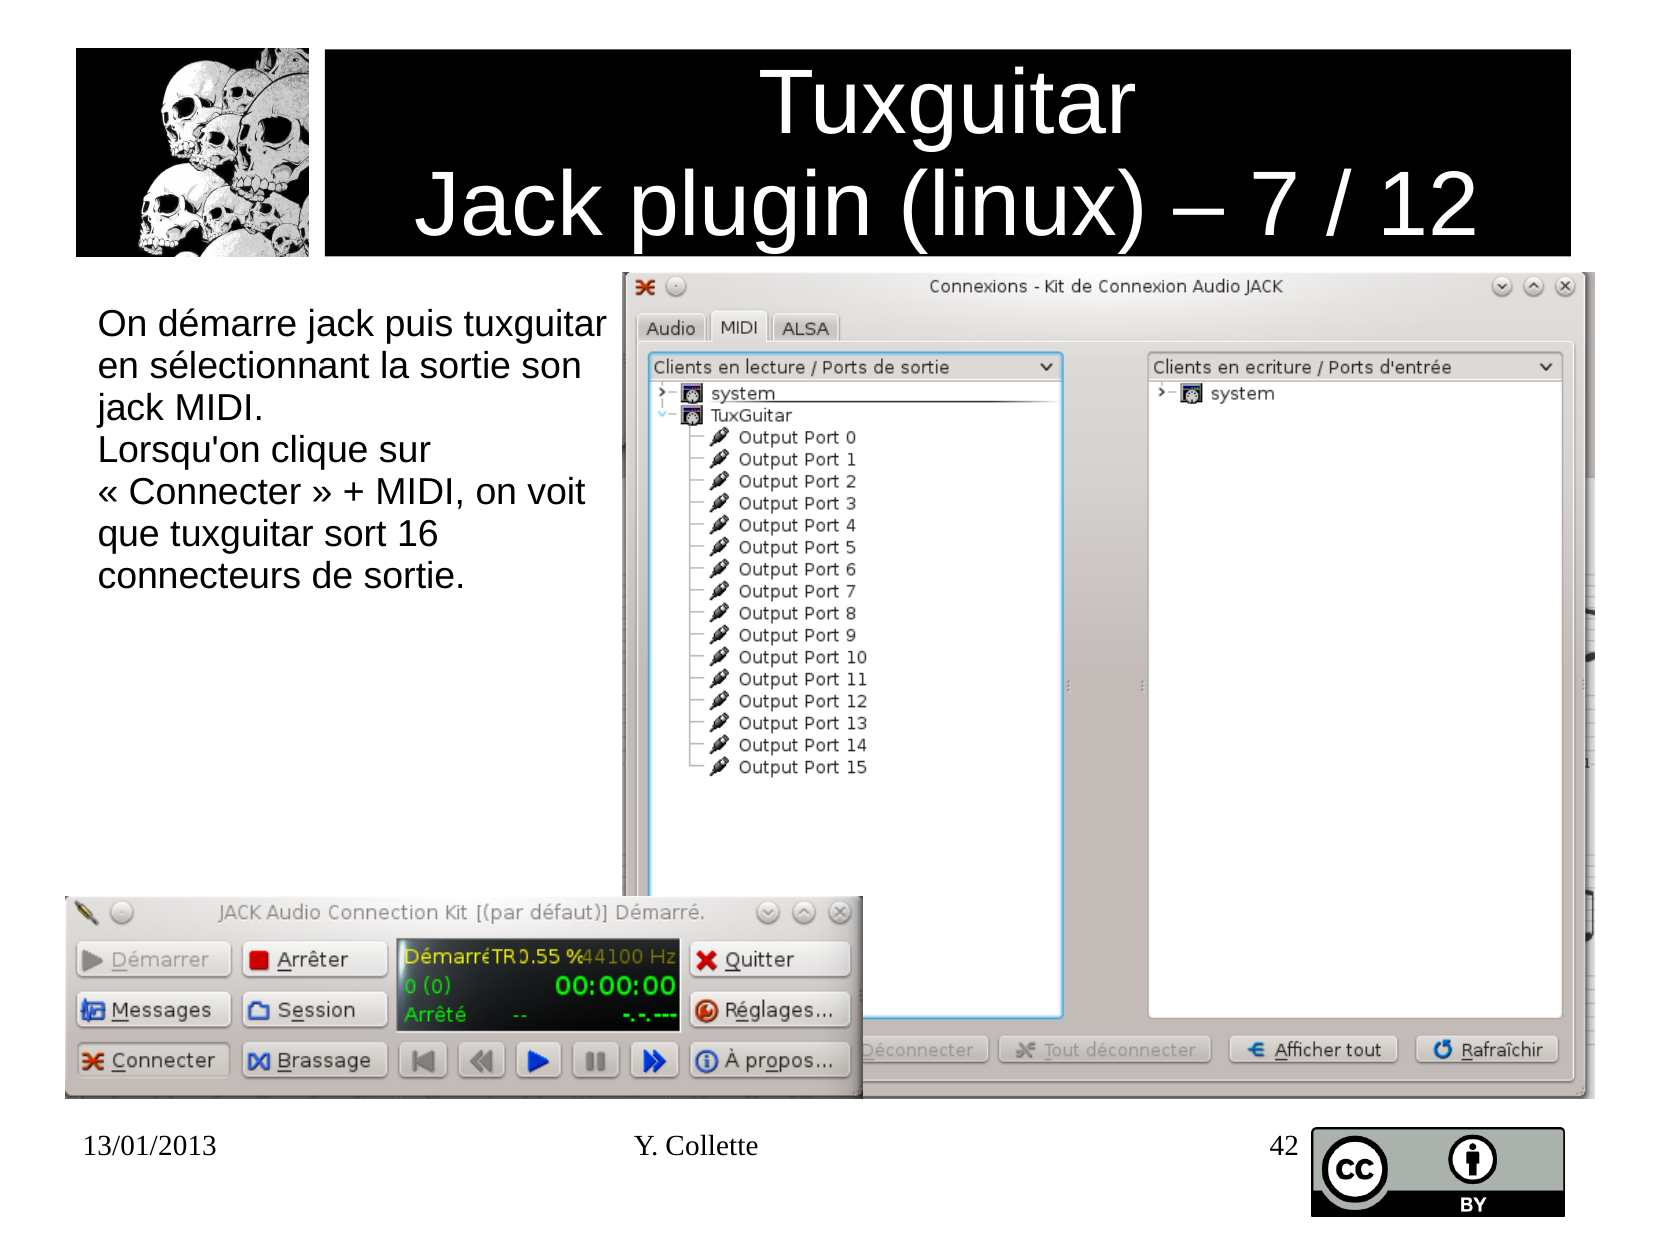

# Tuxguitar Jack plugin (linux) – 7 / 12
On démarre jack puis tuxguitar en sélectionnant la sortie son jack MIDI.
Lorsqu'on clique sur « Connecter » + MIDI, on voit que tuxguitar sort 16 connecteurs de sortie.
Y. Collette
42